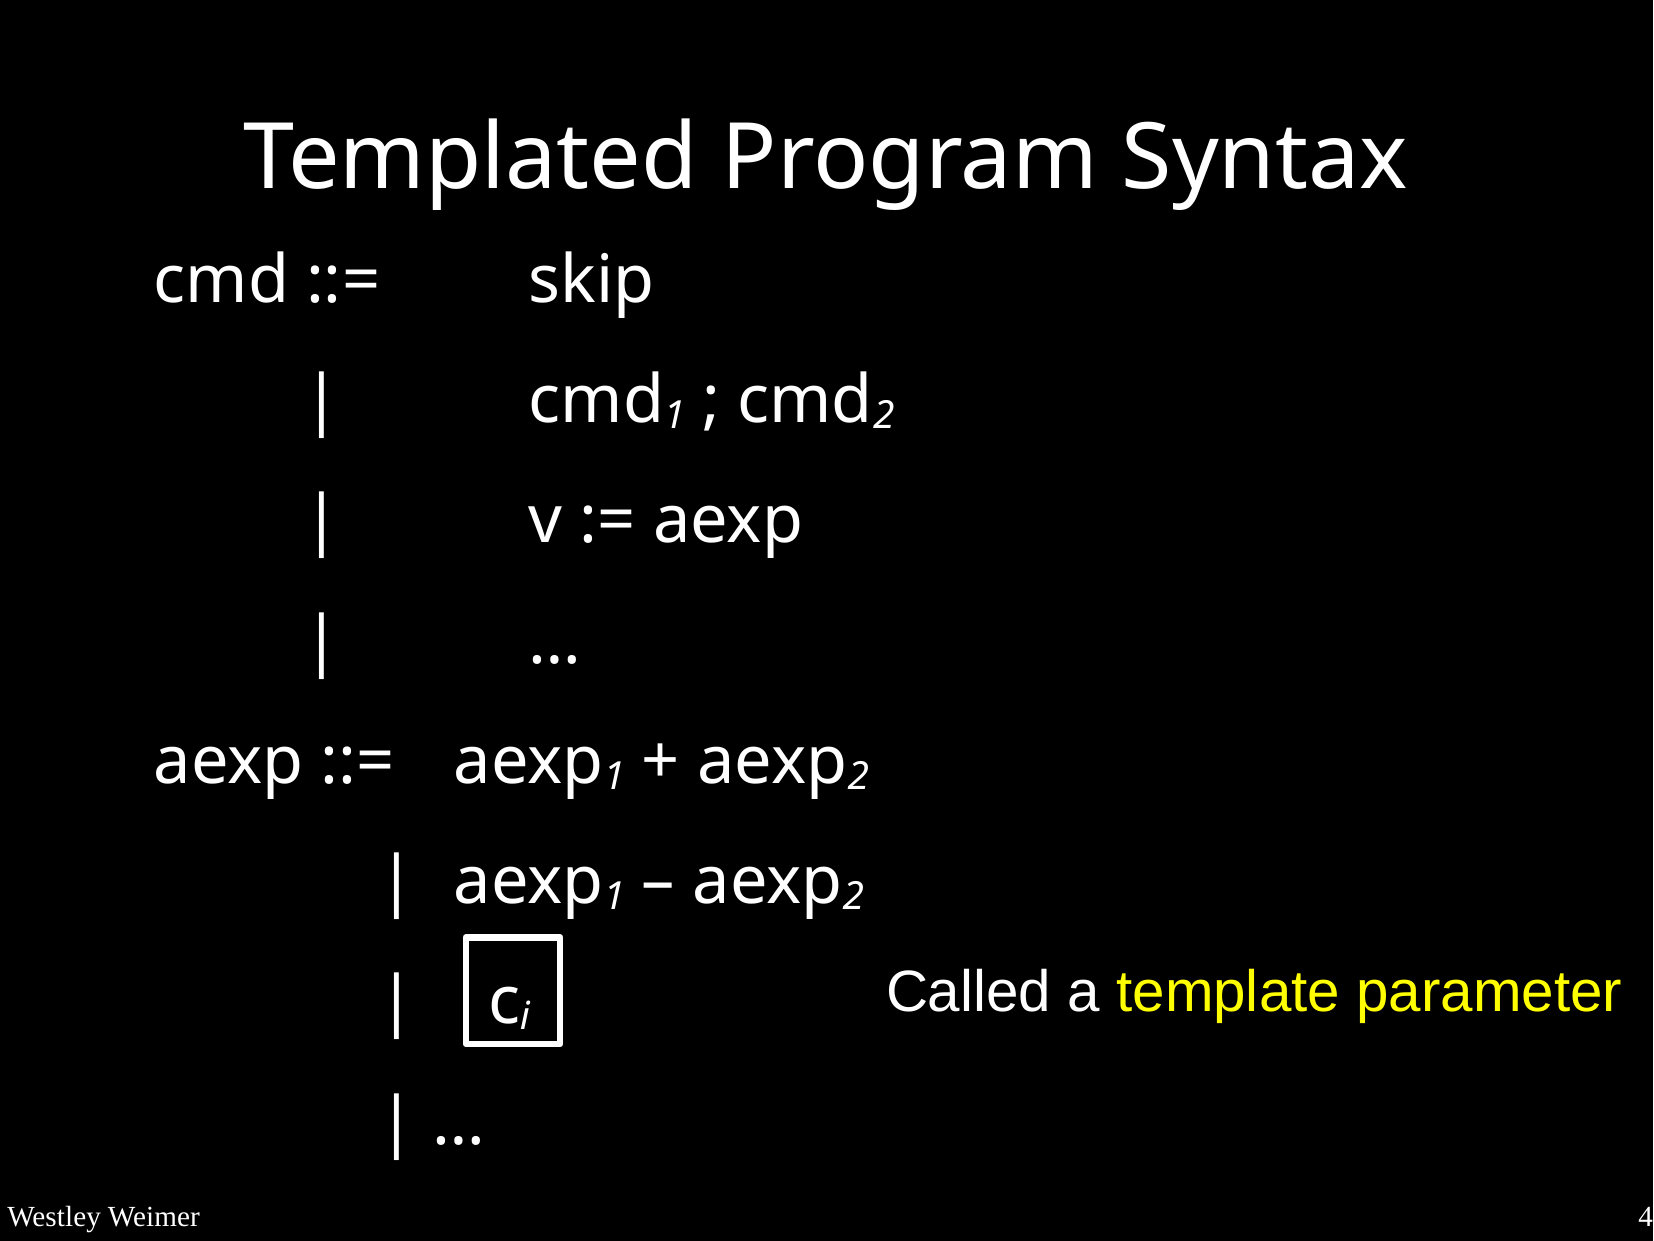

# Templated Program Syntax
cmd ::=	 	skip
 		|			cmd1 ; cmd2
 		|			v := aexp
 		|			…
aexp ::=	aexp1 + aexp2
 			|	aexp1 – aexp2
 			|	 ci
 			| …
Called a template parameter
4